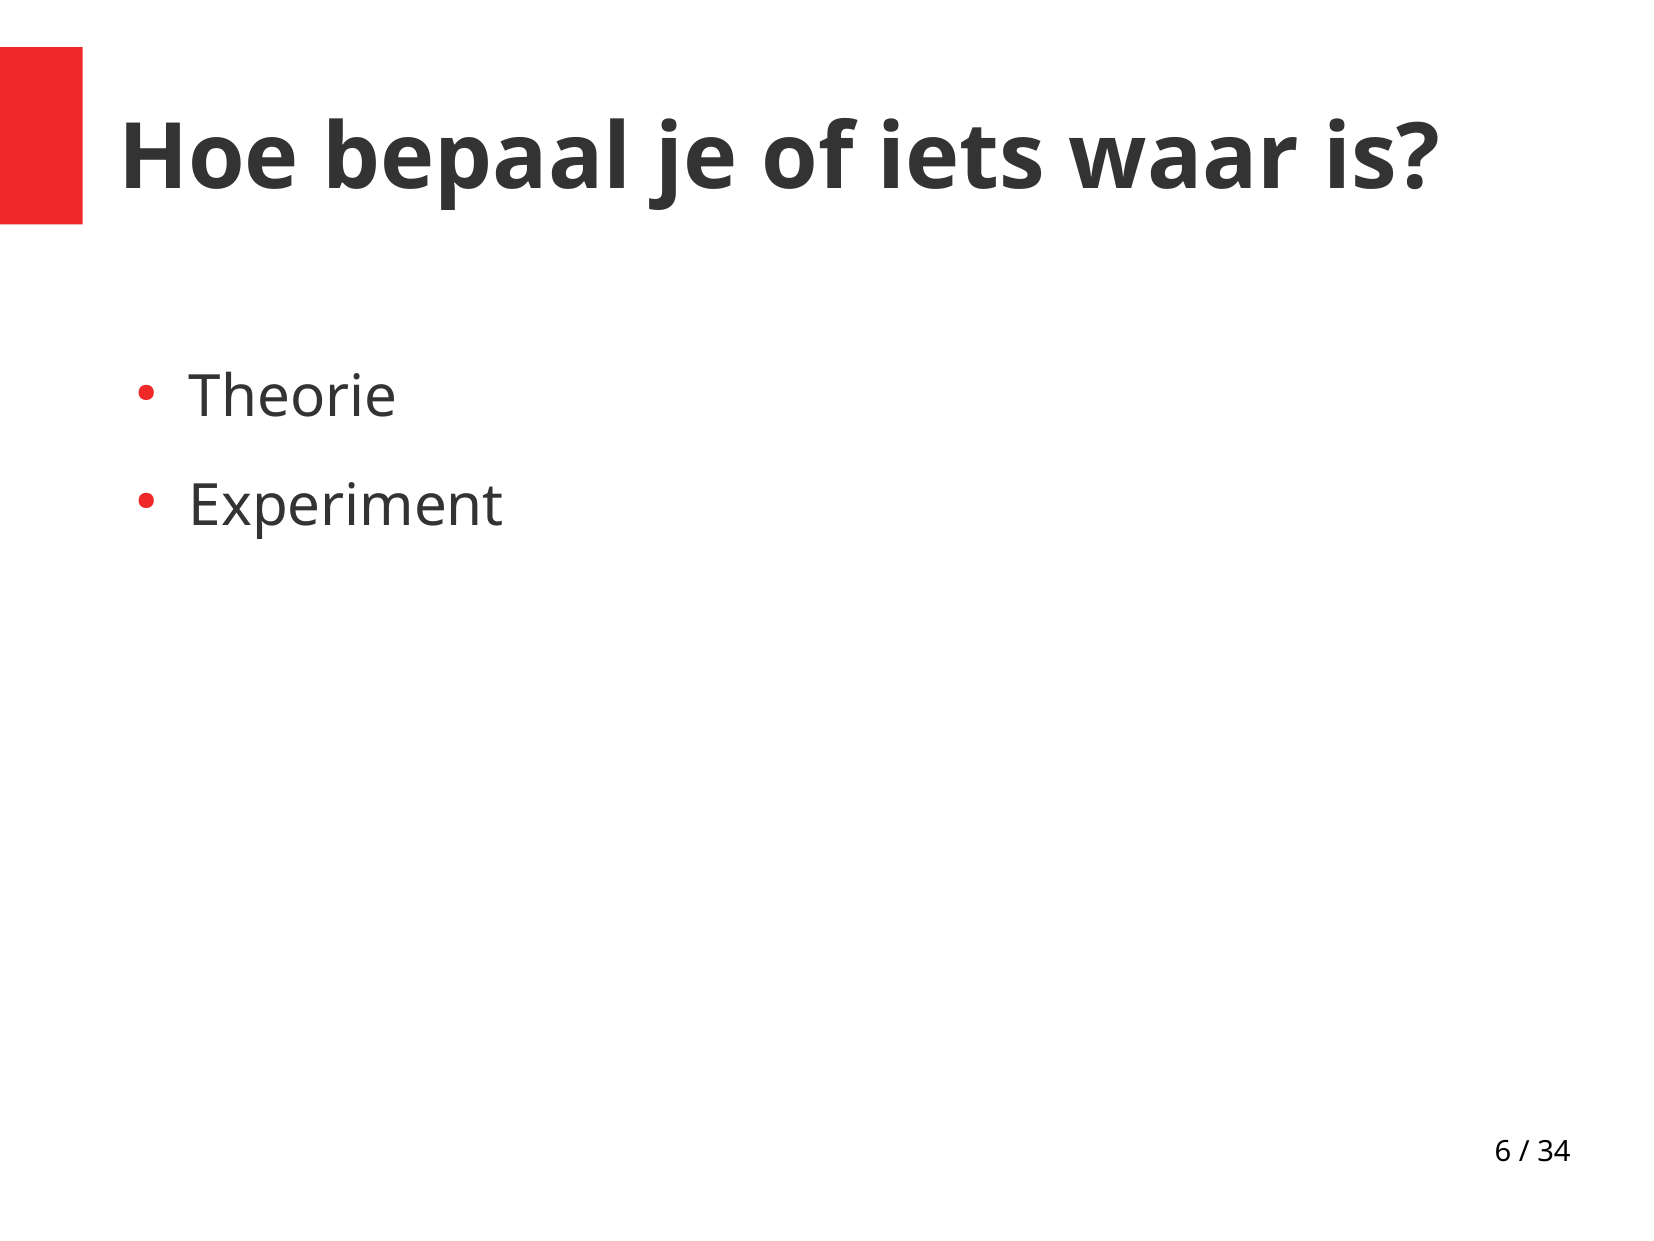

# Hoe bepaal je of iets waar is?
Theorie
Experiment
6